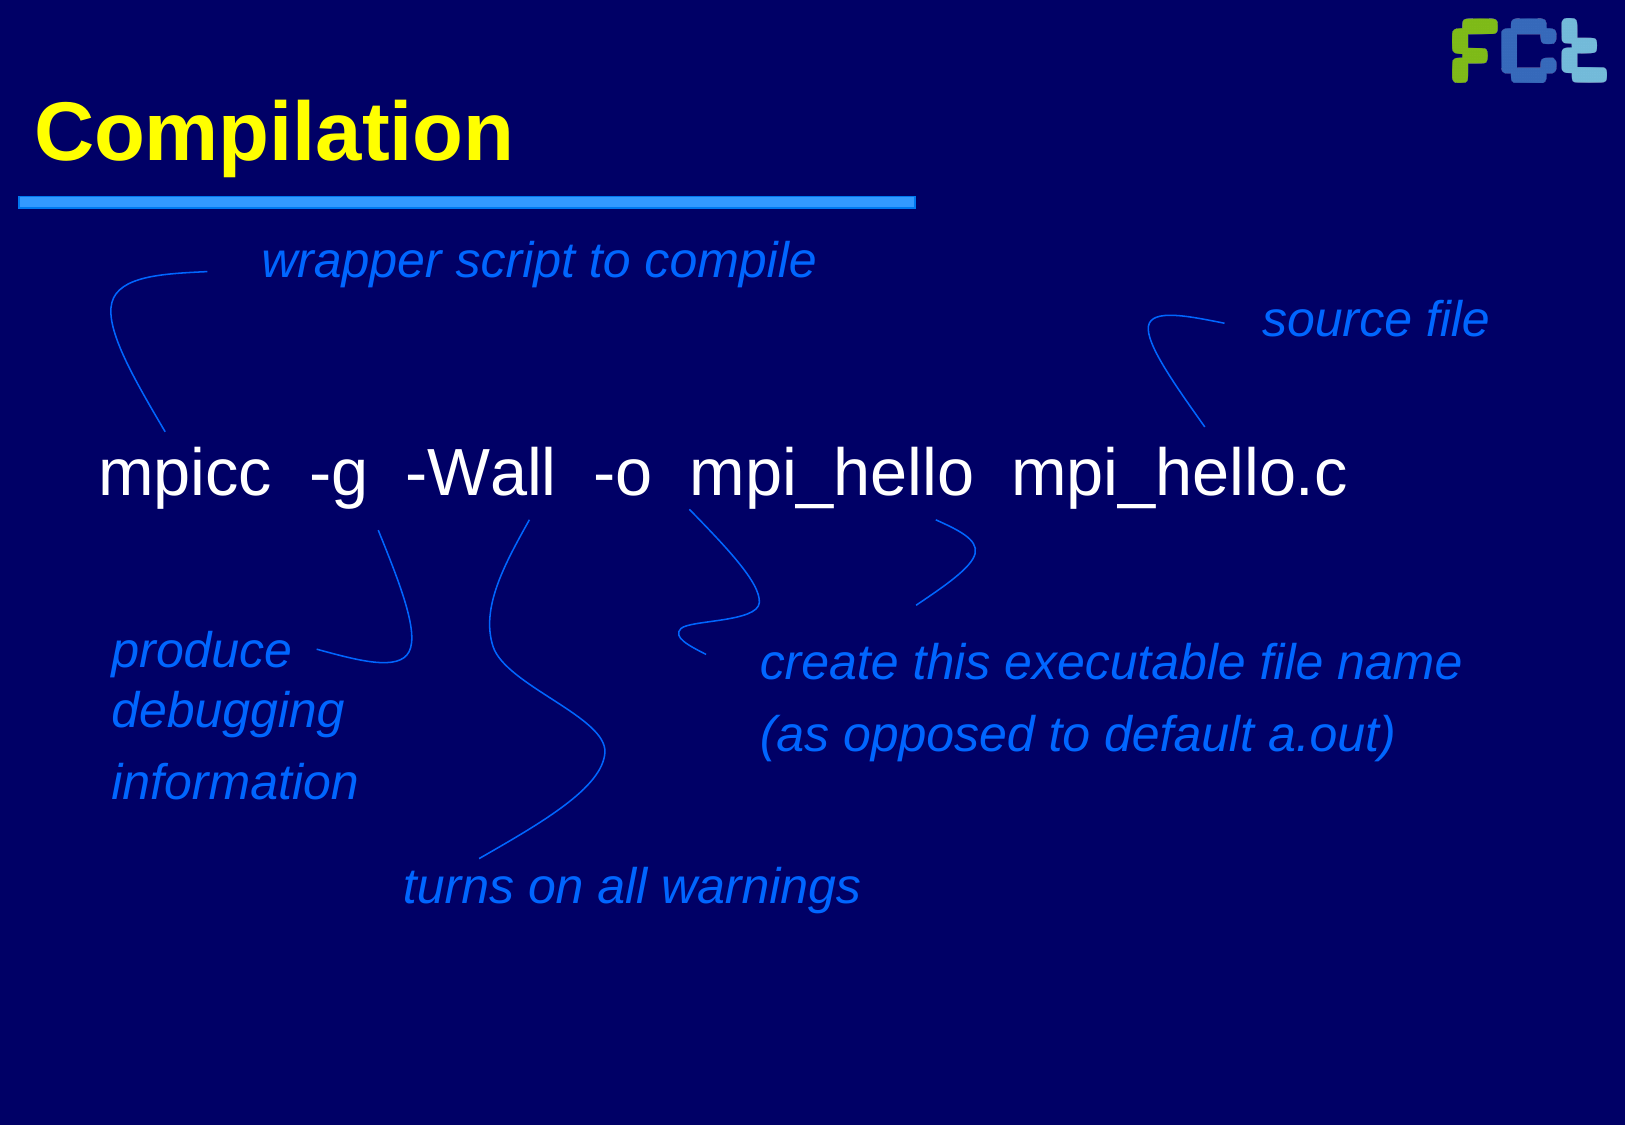

# Compilation
wrapper script to compile
source file
mpicc -g -Wall -o mpi_hello mpi_hello.c
produce
debugging
information
create this executable file name
(as opposed to default a.out)
turns on all warnings